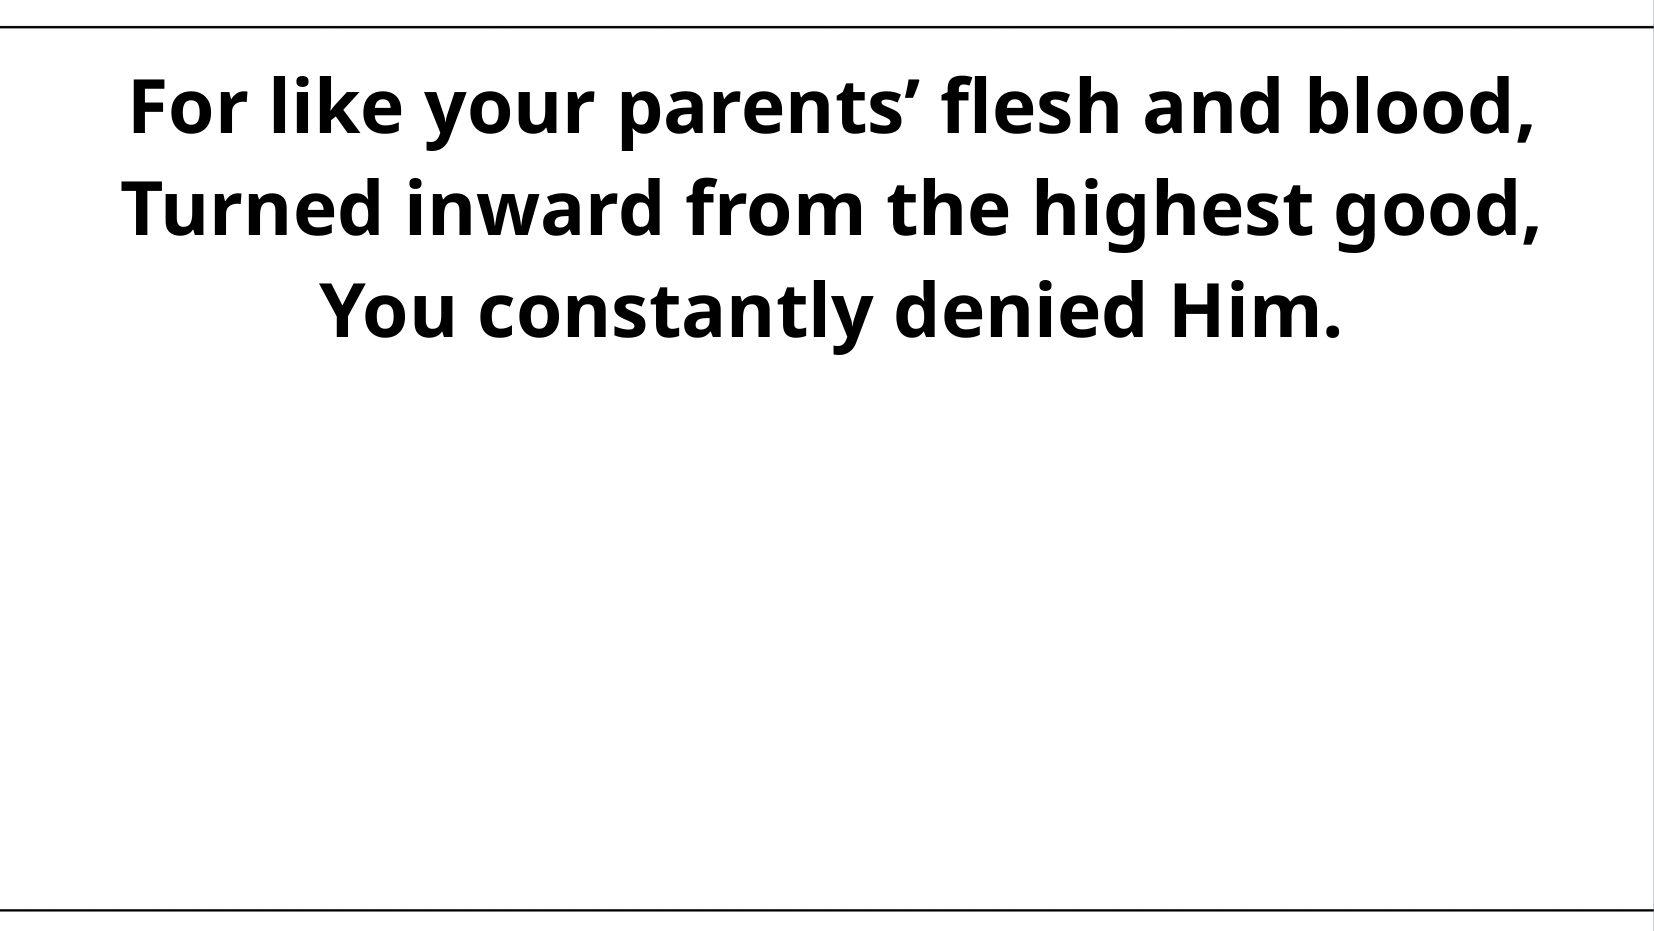

For like your parents’ flesh and blood,
Turned inward from the highest good,
You constantly denied Him.